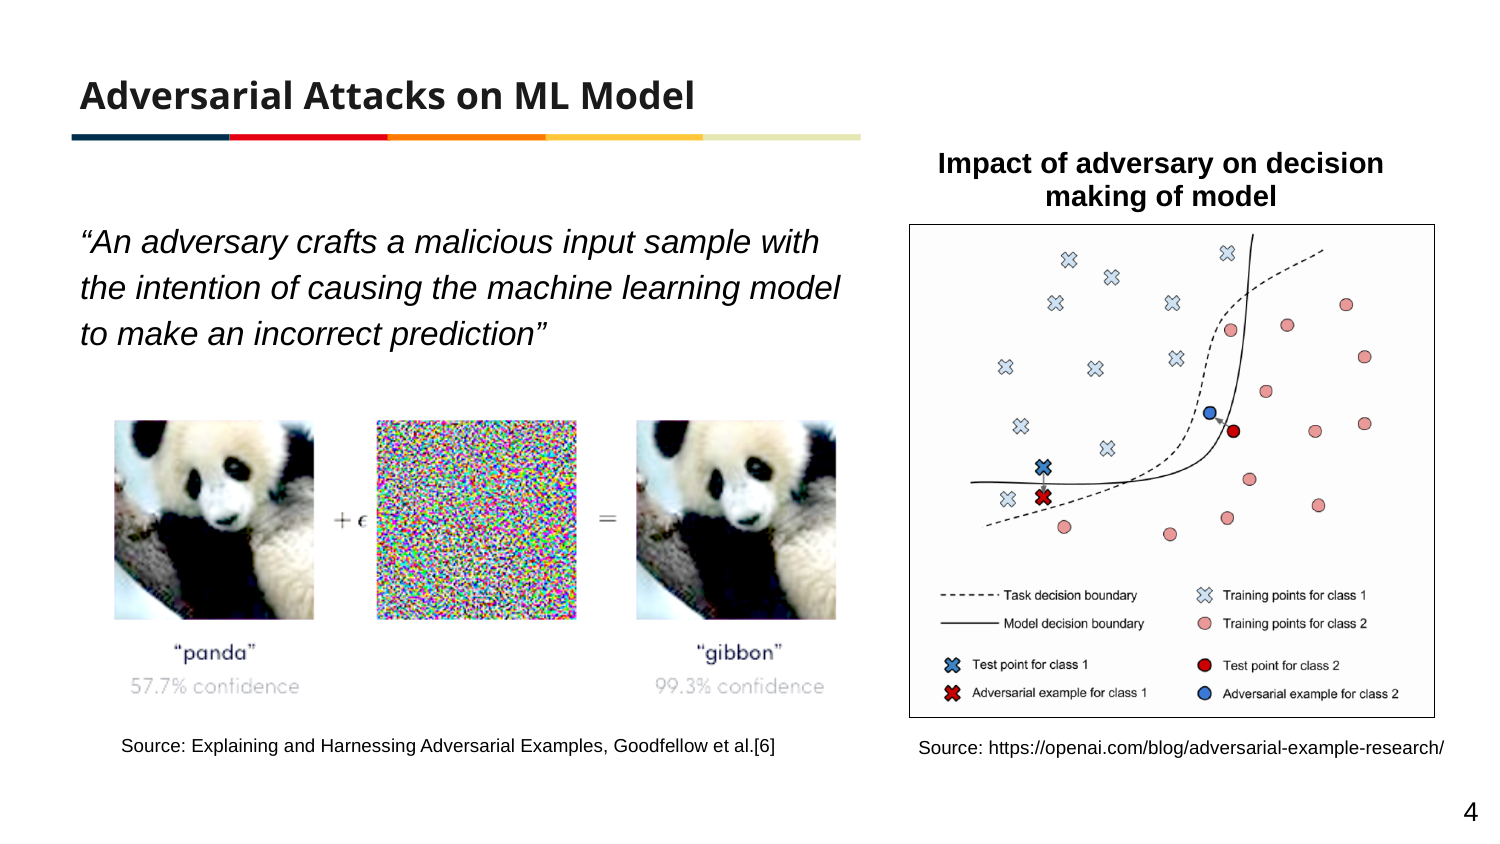

Adversarial Attacks on ML Model
Impact of adversary on decision making of model
“An adversary crafts a malicious input sample with the intention of causing the machine learning model to make an incorrect prediction”
Source: https://openai.com/blog/adversarial-example-research/
Source: Explaining and Harnessing Adversarial Examples, Goodfellow et al.[6]